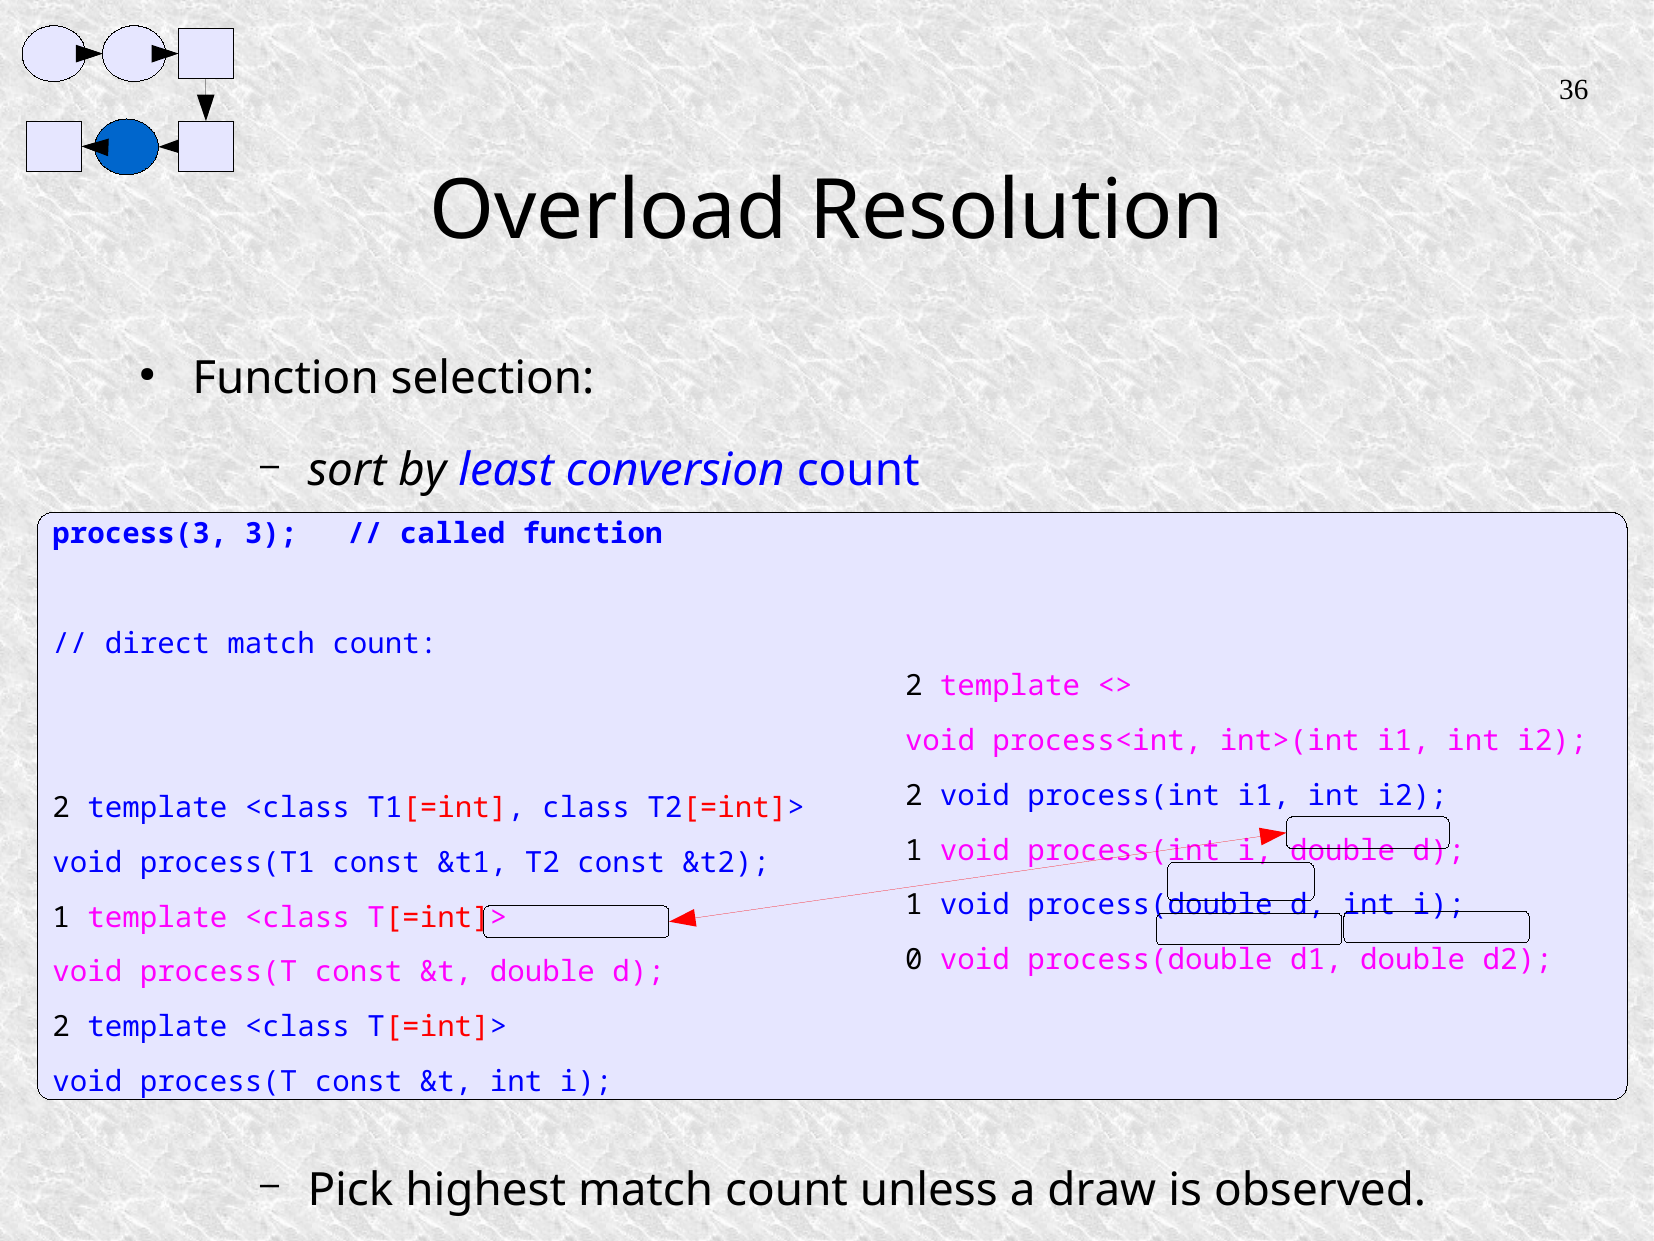

36
Overload Resolution
# Function selection:
sort by least conversion count
Pick highest match count unless a draw is observed.
Report ambiguity if highest shows different conversion orders (cf. 2nd and 7th)
process(3, 3);	// called function
// direct match count:
2 template <class T1[=int], class T2[=int]>
void process(T1 const &t1, T2 const &t2);
1 template <class T[=int]>
void process(T const &t, double d);
2 template <class T[=int]>
void process(T const &t, int i);
 2 template <>
 void process<int, int>(int i1, int i2);
 2 void process(int i1, int i2);
 1 void process(int i, double d);
 1 void process(double d, int i);
 0 void process(double d1, double d2);